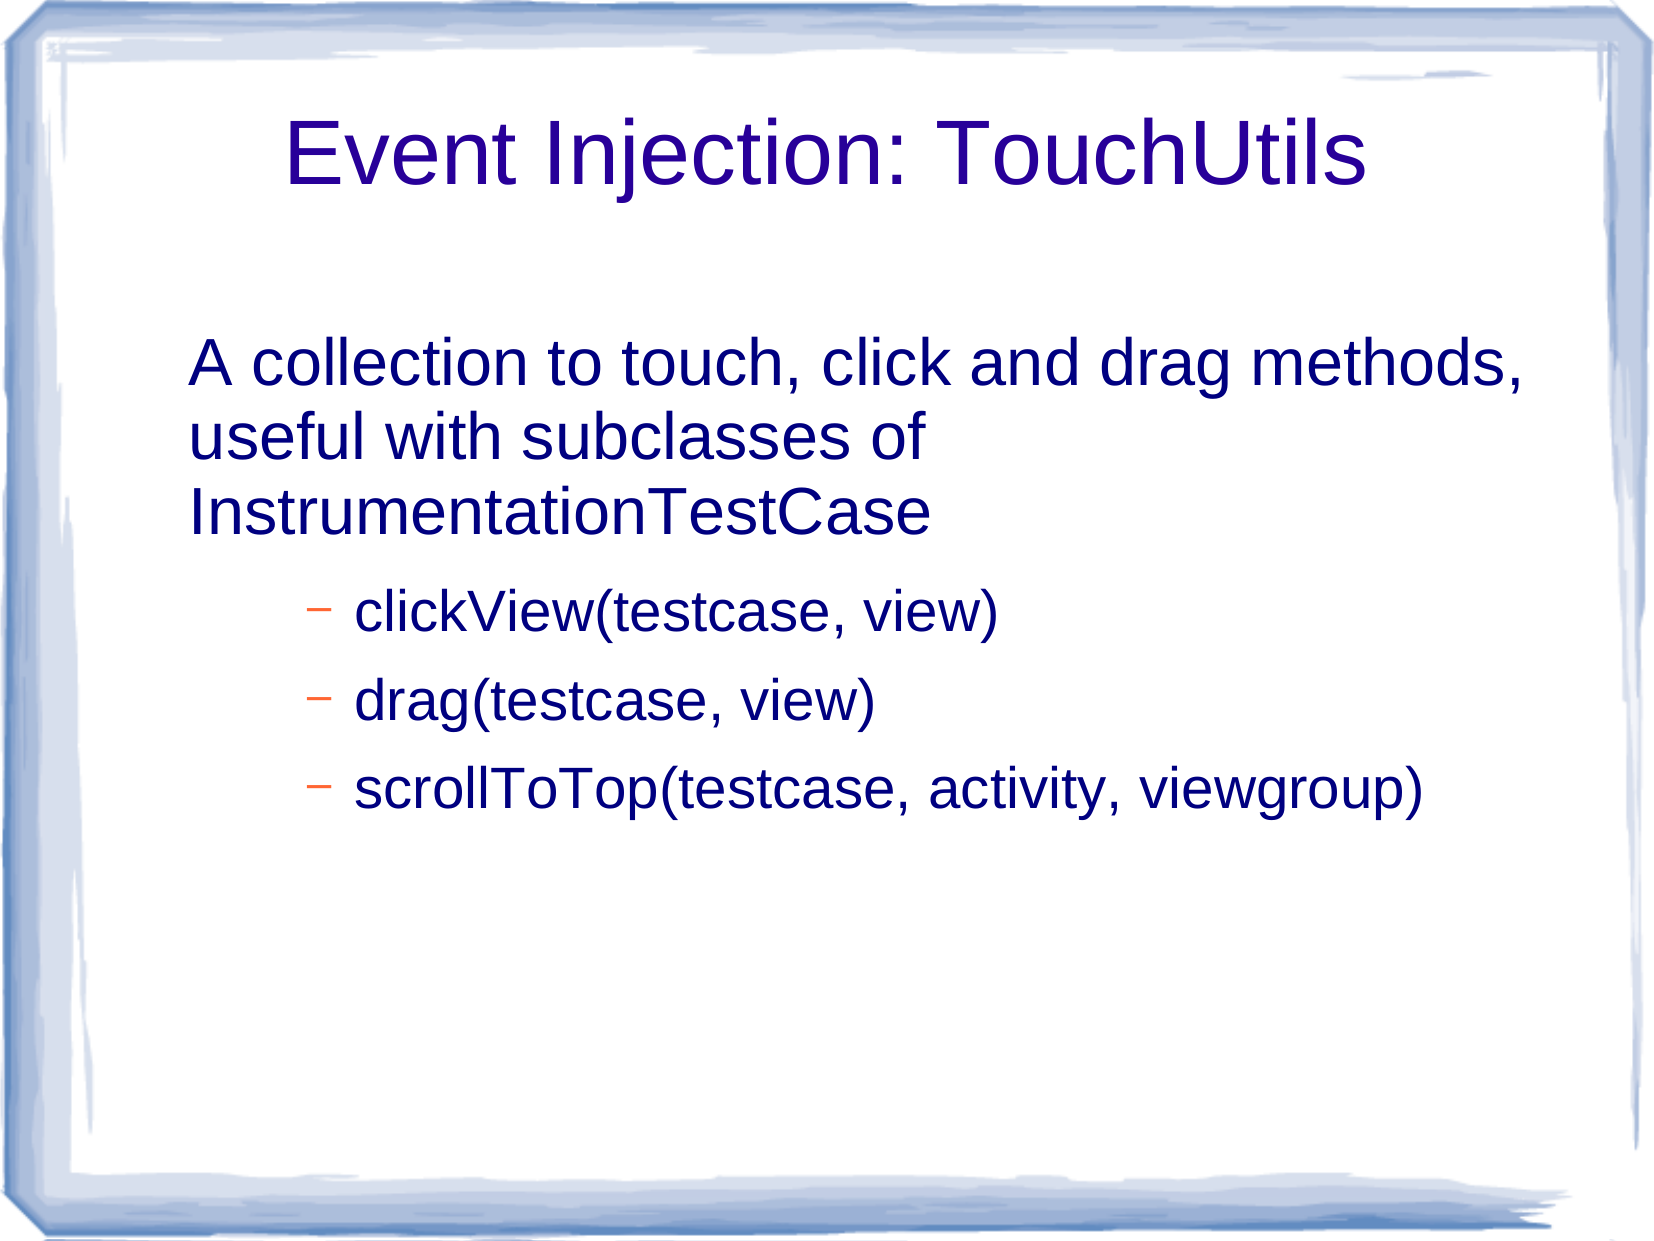

# Event Injection: TouchUtils
A collection to touch, click and drag methods, useful with subclasses of InstrumentationTestCase
clickView(testcase, view)
drag(testcase, view)
scrollToTop(testcase, activity, viewgroup)